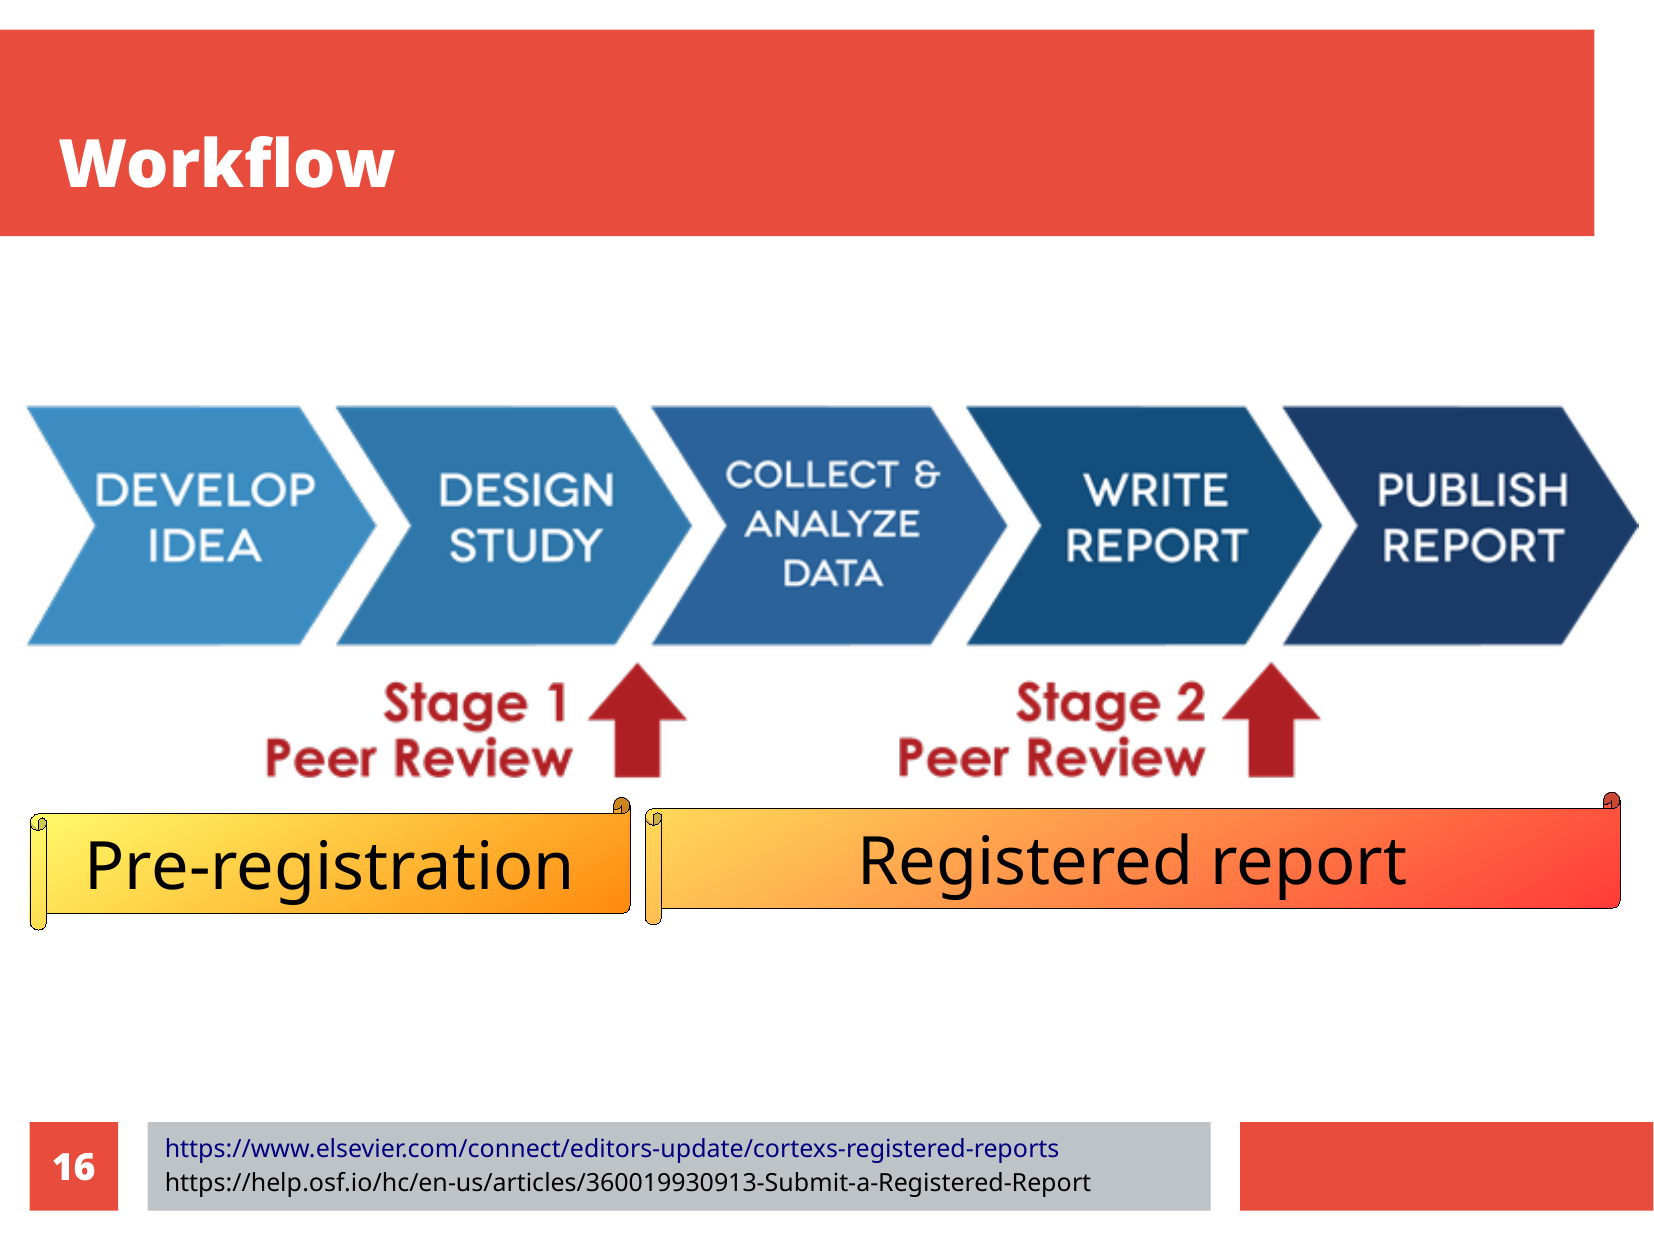

# Workflow
Registered report
Pre-registration
16
https://www.elsevier.com/connect/editors-update/cortexs-registered-reports
https://help.osf.io/hc/en-us/articles/360019930913-Submit-a-Registered-Report